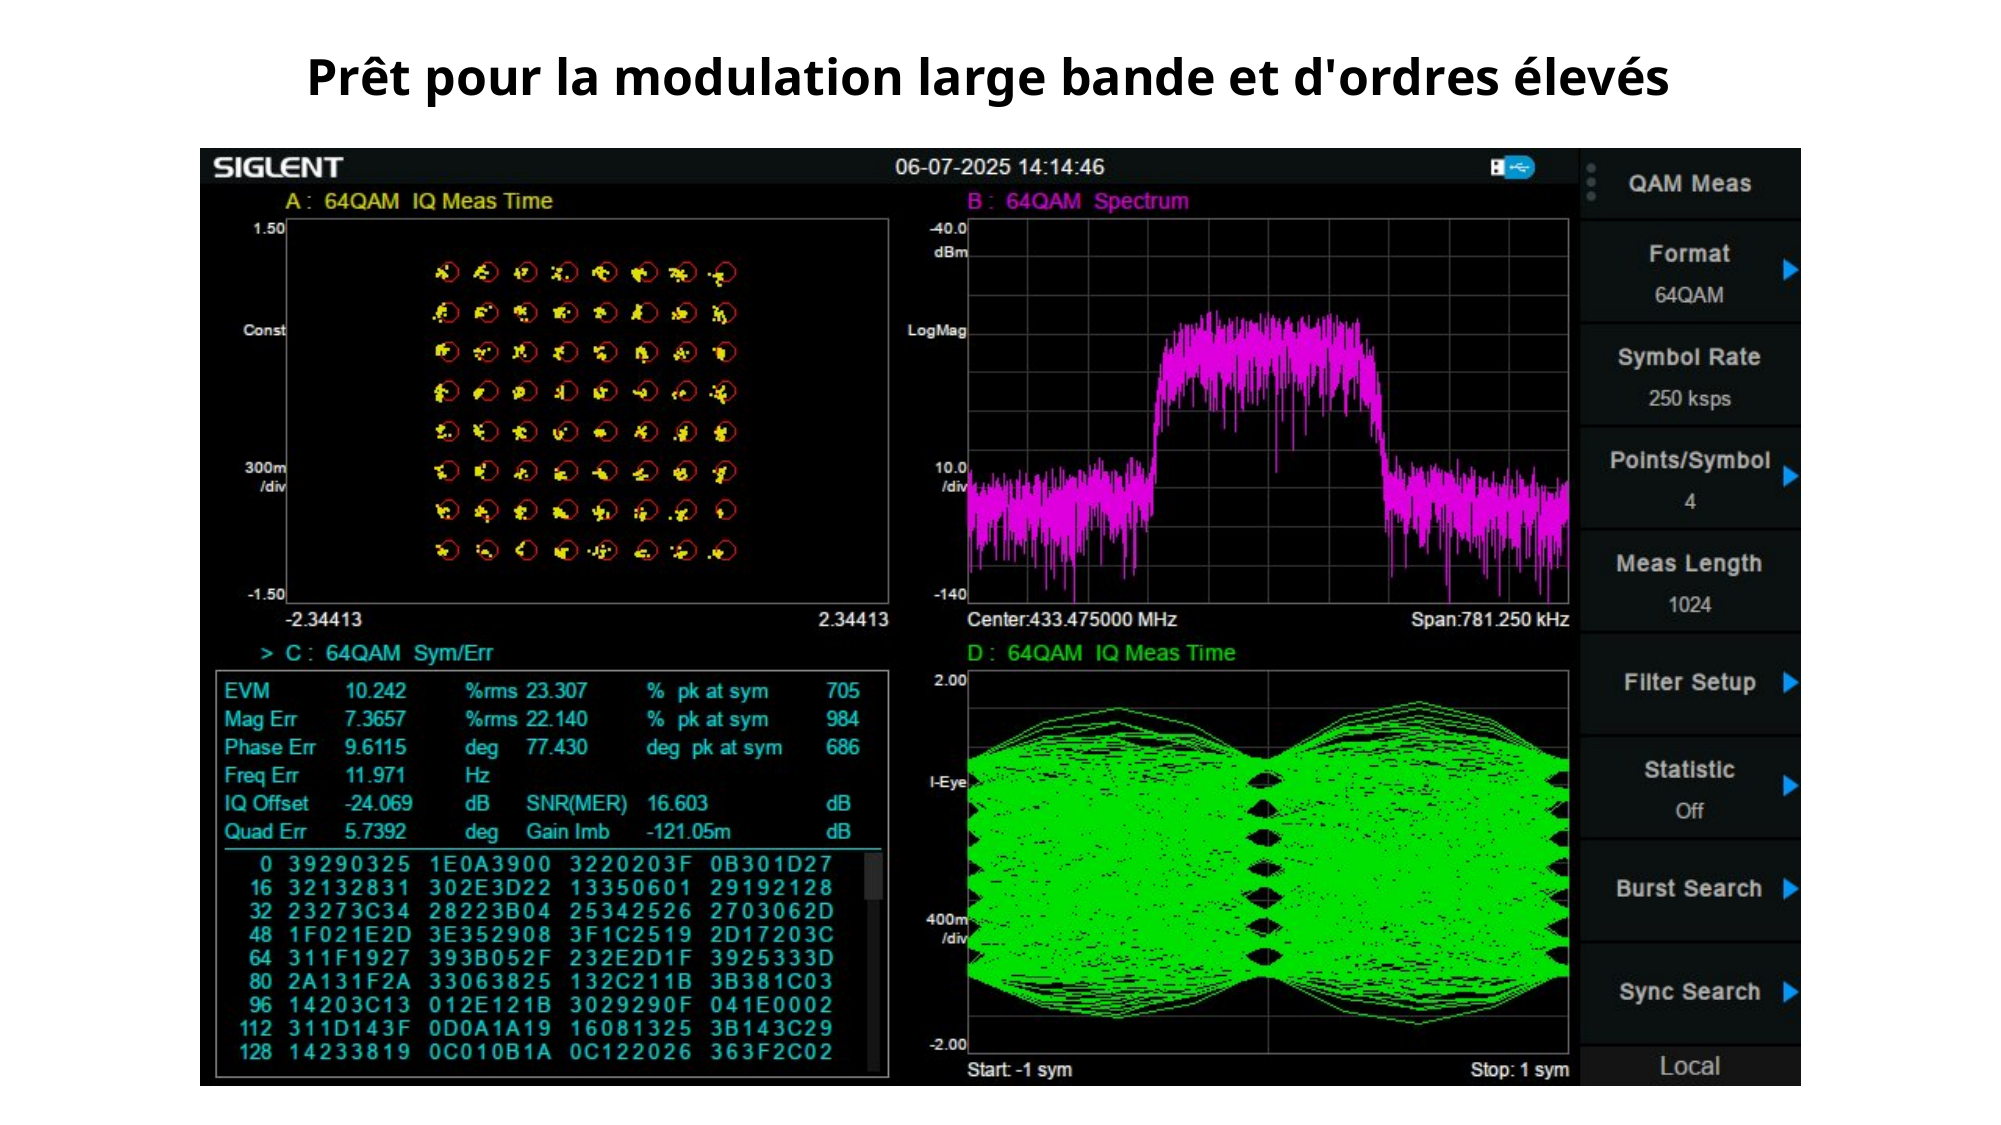

Prêt pour la modulation large bande et d'ordres élevés